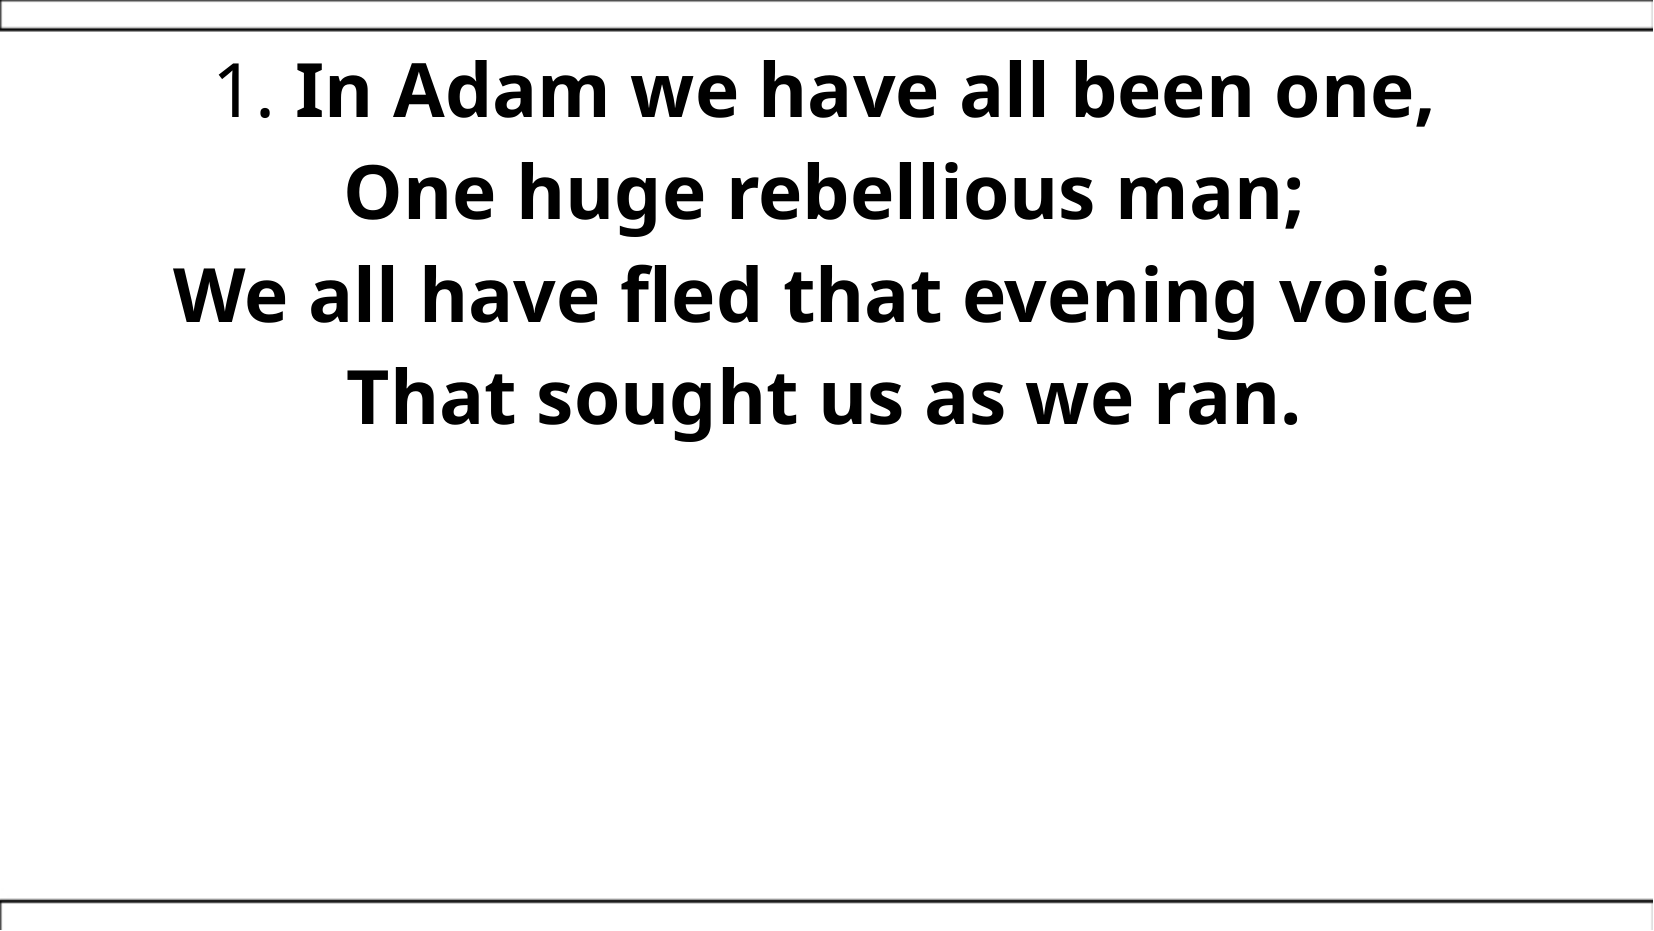

1. In Adam we have all been one,
One huge rebellious man;
We all have fled that evening voice
That sought us as we ran.